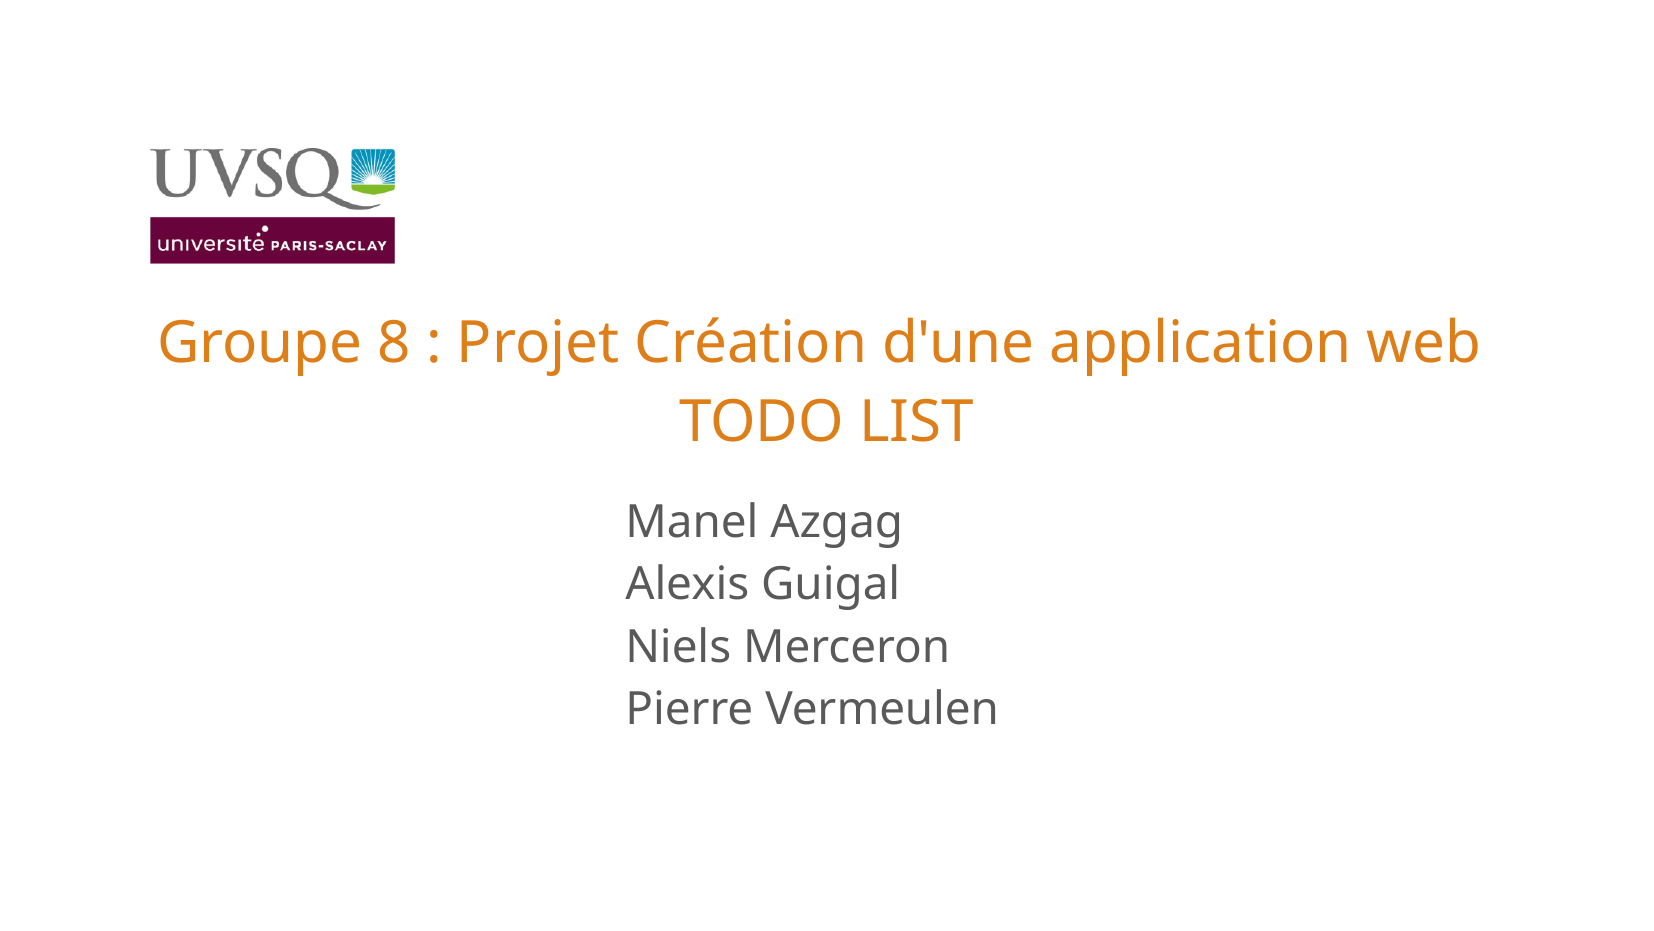

Groupe 8 : Projet Création d'une application web
TODO LIST
Manel Azgag
Alexis Guigal
Niels Merceron
Pierre Vermeulen